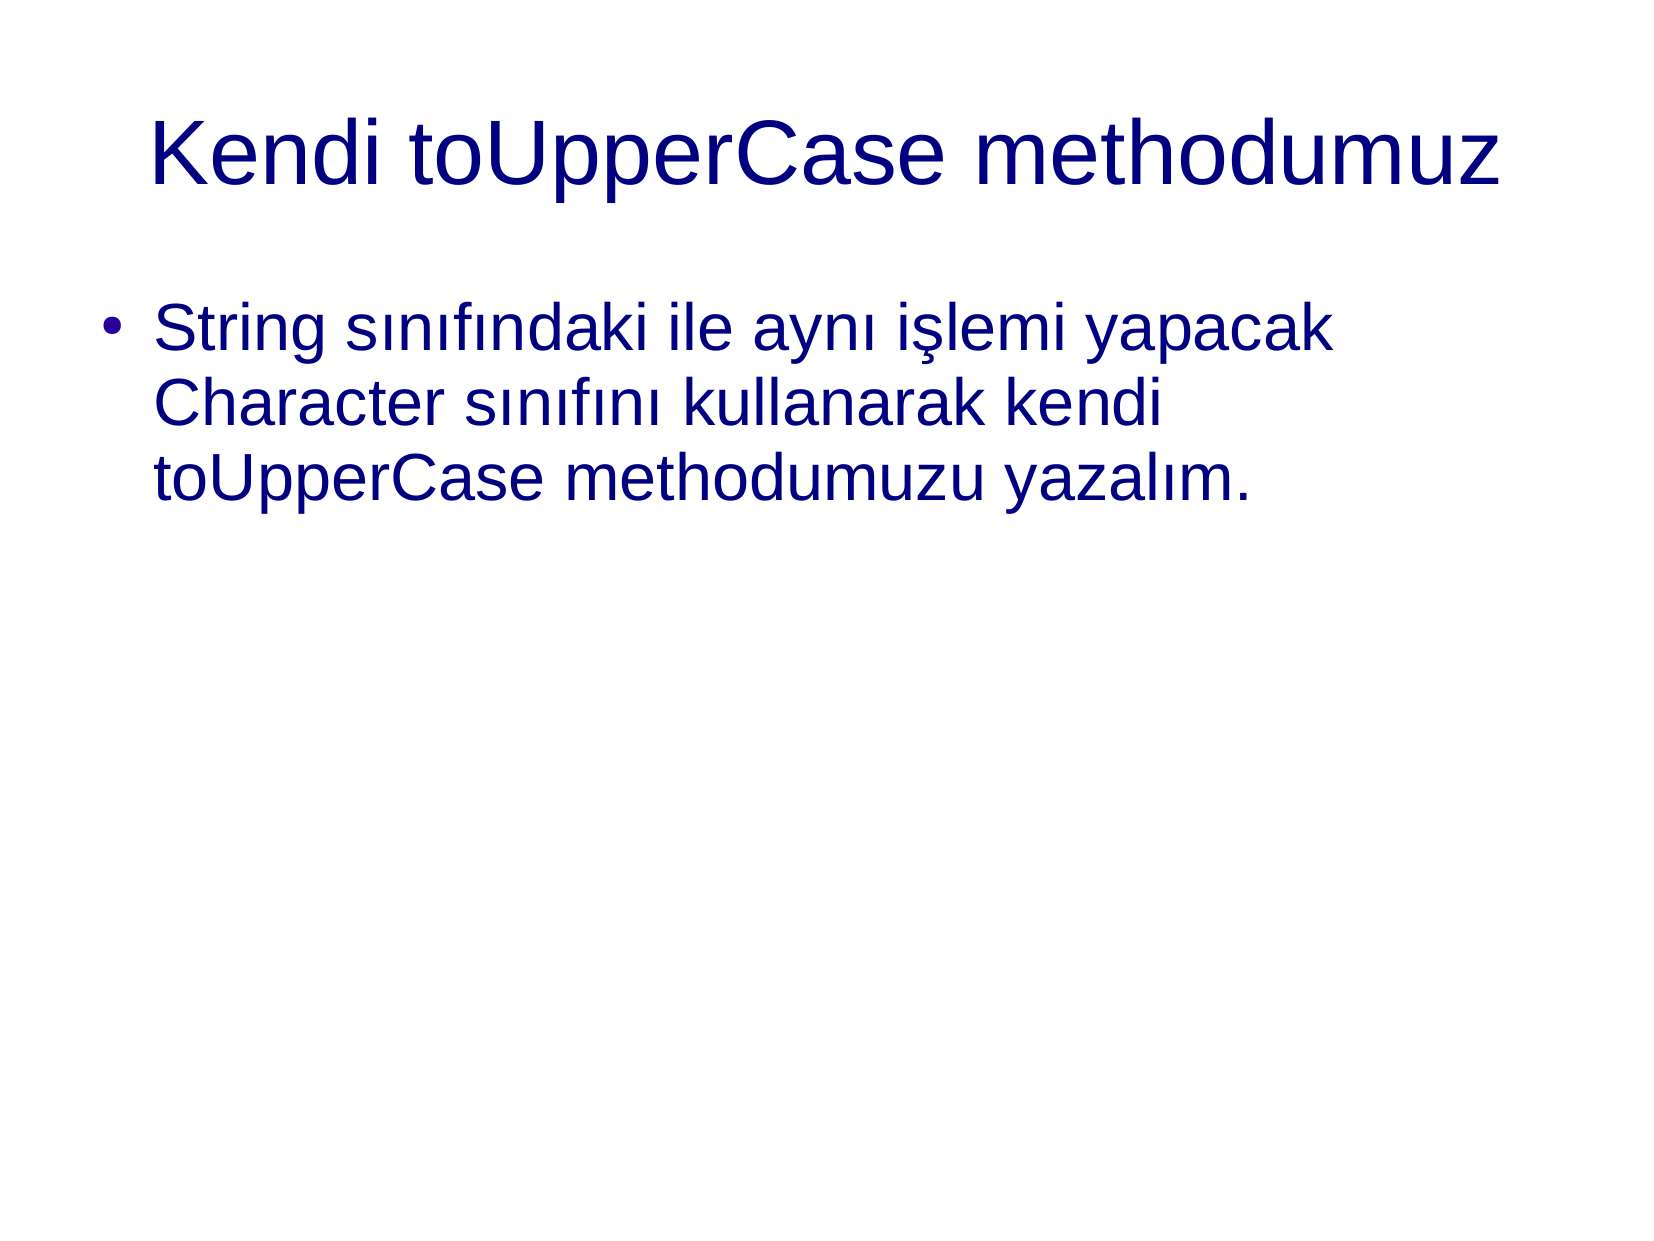

# Kendi toUpperCase methodumuz
String sınıfındaki ile aynı işlemi yapacak Character sınıfını kullanarak kendi toUpperCase methodumuzu yazalım.